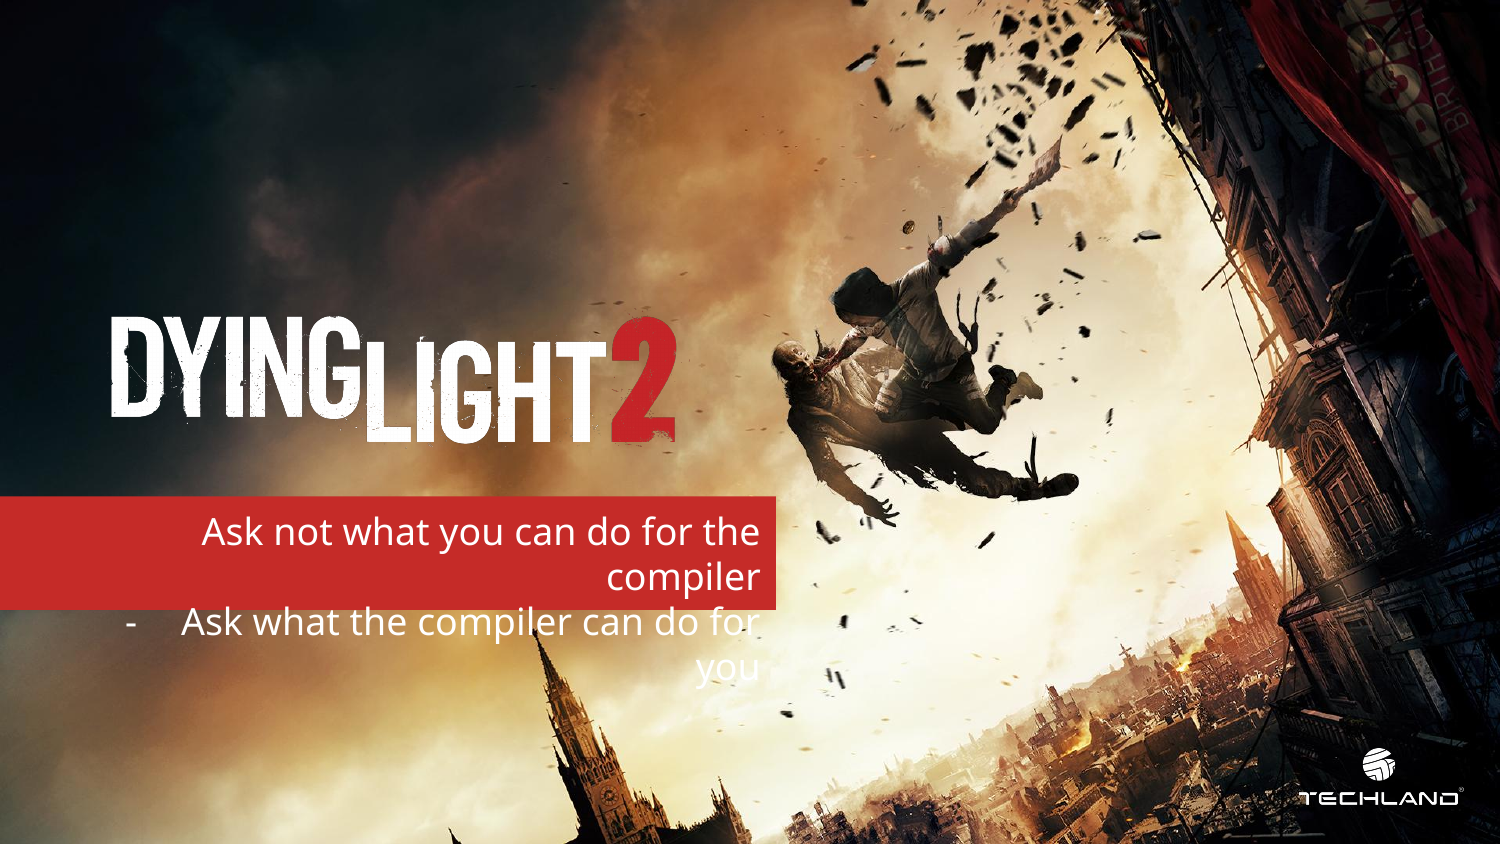

Ask not what you can do for the compiler
Ask what the compiler can do for you